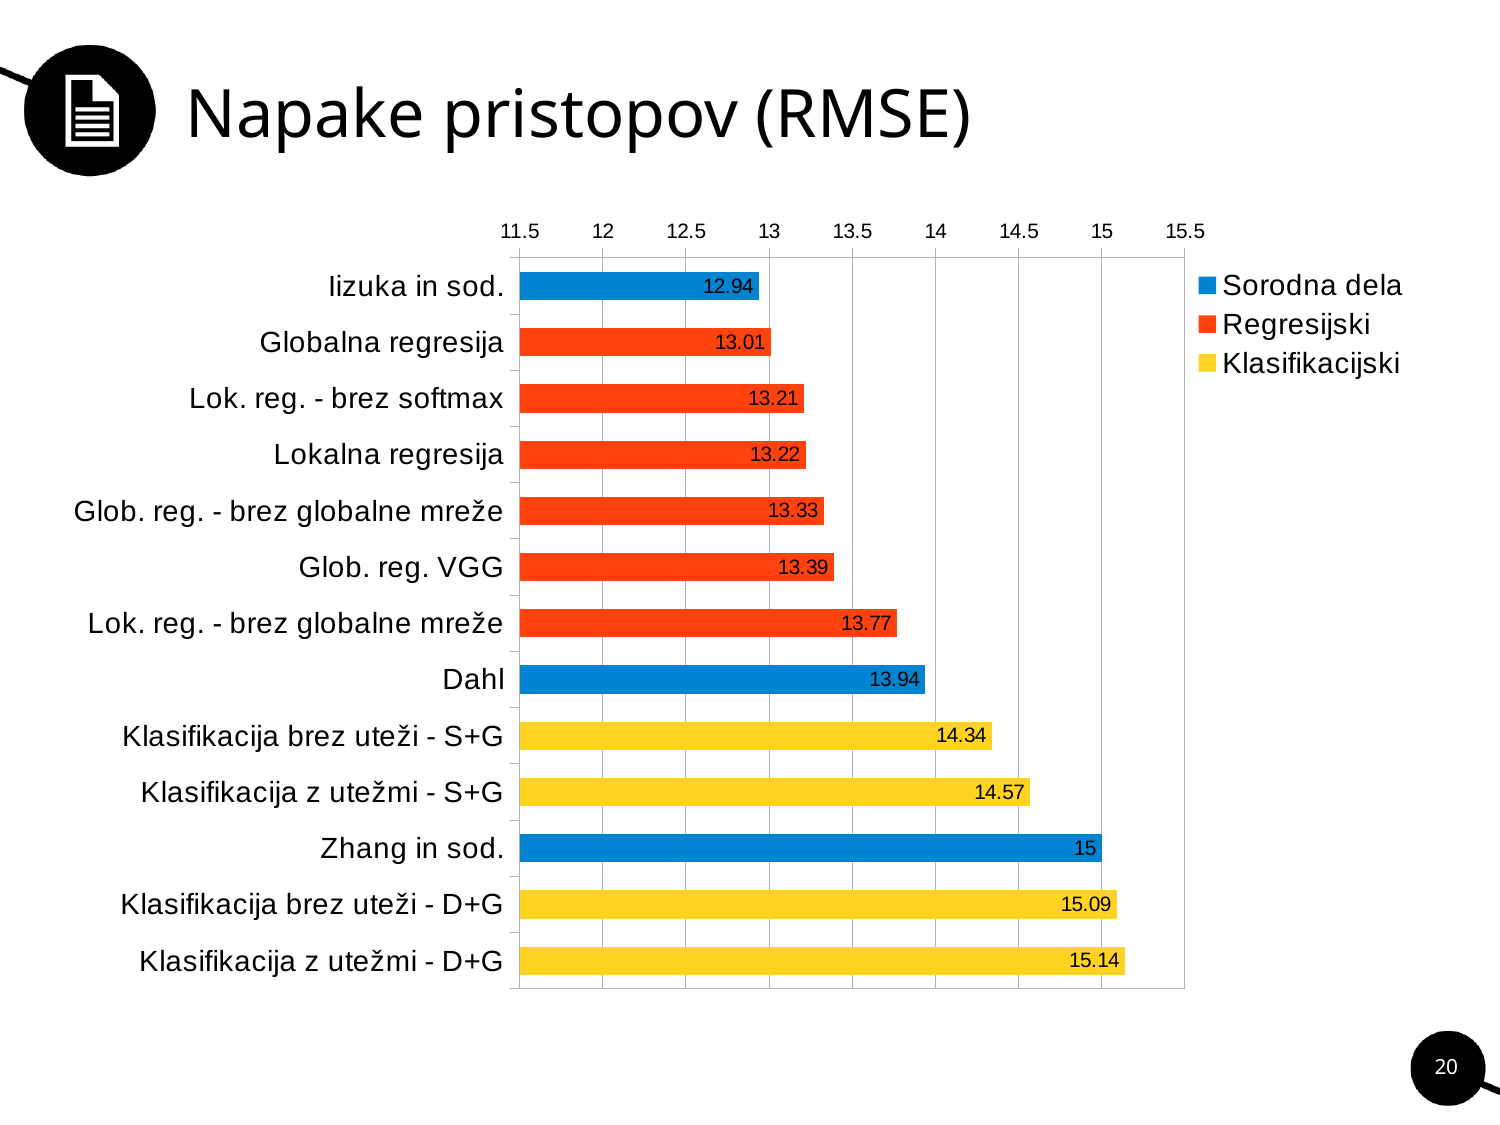

# Napake pristopov (RMSE)
### Chart
| Category | Sorodna dela | Regresijski | Klasifikacijski |
|---|---|---|---|
| Iizuka in sod. | 12.94 | None | None |
| Globalna regresija | None | 13.01 | None |
| Lok. reg. - brez softmax | None | 13.21 | None |
| Lokalna regresija | None | 13.22 | None |
| Glob. reg. - brez globalne mreže | None | 13.33 | None |
| Glob. reg. VGG | None | 13.39 | None |
| Lok. reg. - brez globalne mreže | None | 13.77 | None |
| Dahl | 13.94 | None | None |
| Klasifikacija brez uteži - S+G | None | None | 14.34 |
| Klasifikacija z utežmi - S+G | None | None | 14.57 |
| Zhang in sod. | 15.0 | None | None |
| Klasifikacija brez uteži - D+G | None | None | 15.09 |
| Klasifikacija z utežmi - D+G | None | None | 15.14 |20